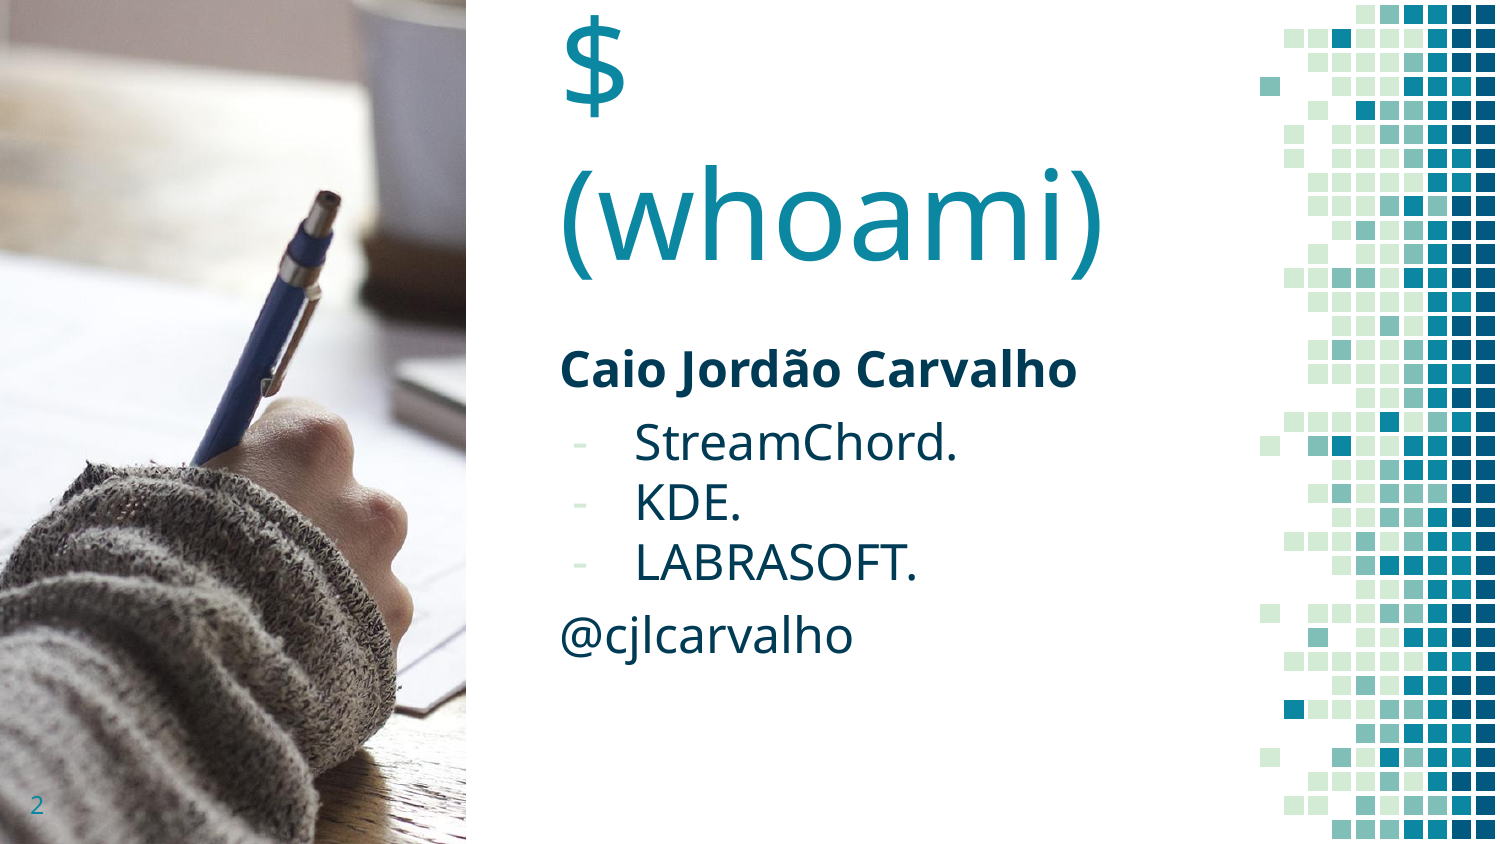

# $(whoami)
Caio Jordão Carvalho
StreamChord.
KDE.
LABRASOFT.
@cjlcarvalho